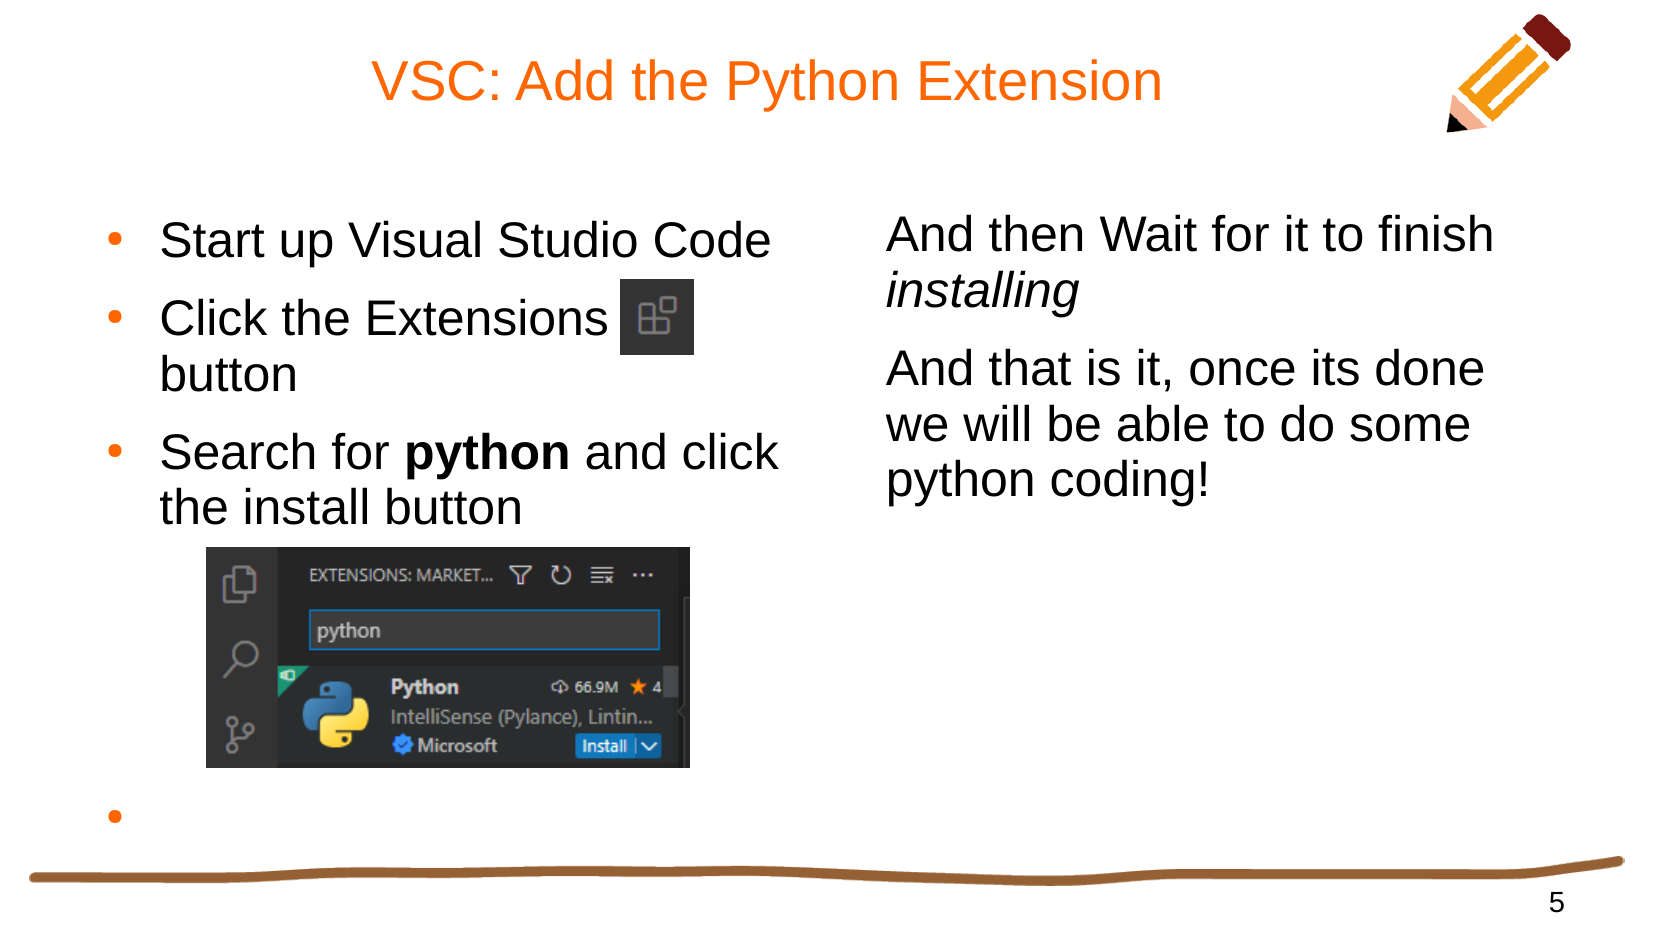

# VSC: Add the Python Extension
And then Wait for it to finish installing
And that is it, once its done we will be able to do some python coding!
Start up Visual Studio Code
Click the Extensions button
Search for python and click the install button
5